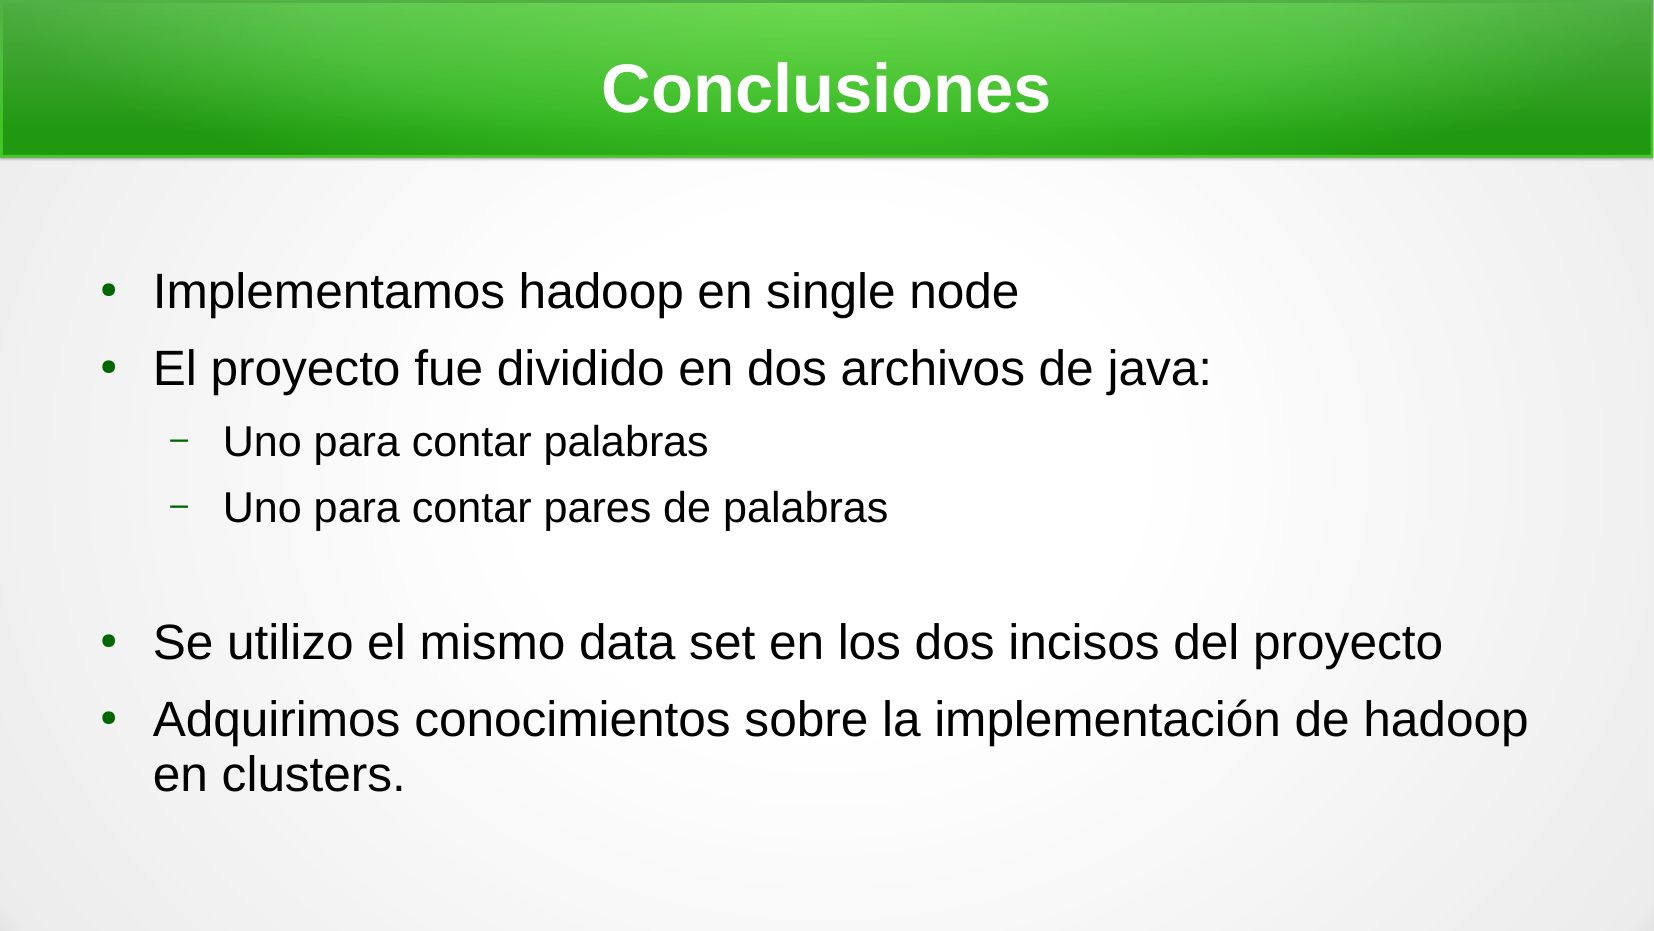

# Conclusiones
Implementamos hadoop en single node
El proyecto fue dividido en dos archivos de java:
Uno para contar palabras
Uno para contar pares de palabras
Se utilizo el mismo data set en los dos incisos del proyecto
Adquirimos conocimientos sobre la implementación de hadoop en clusters.